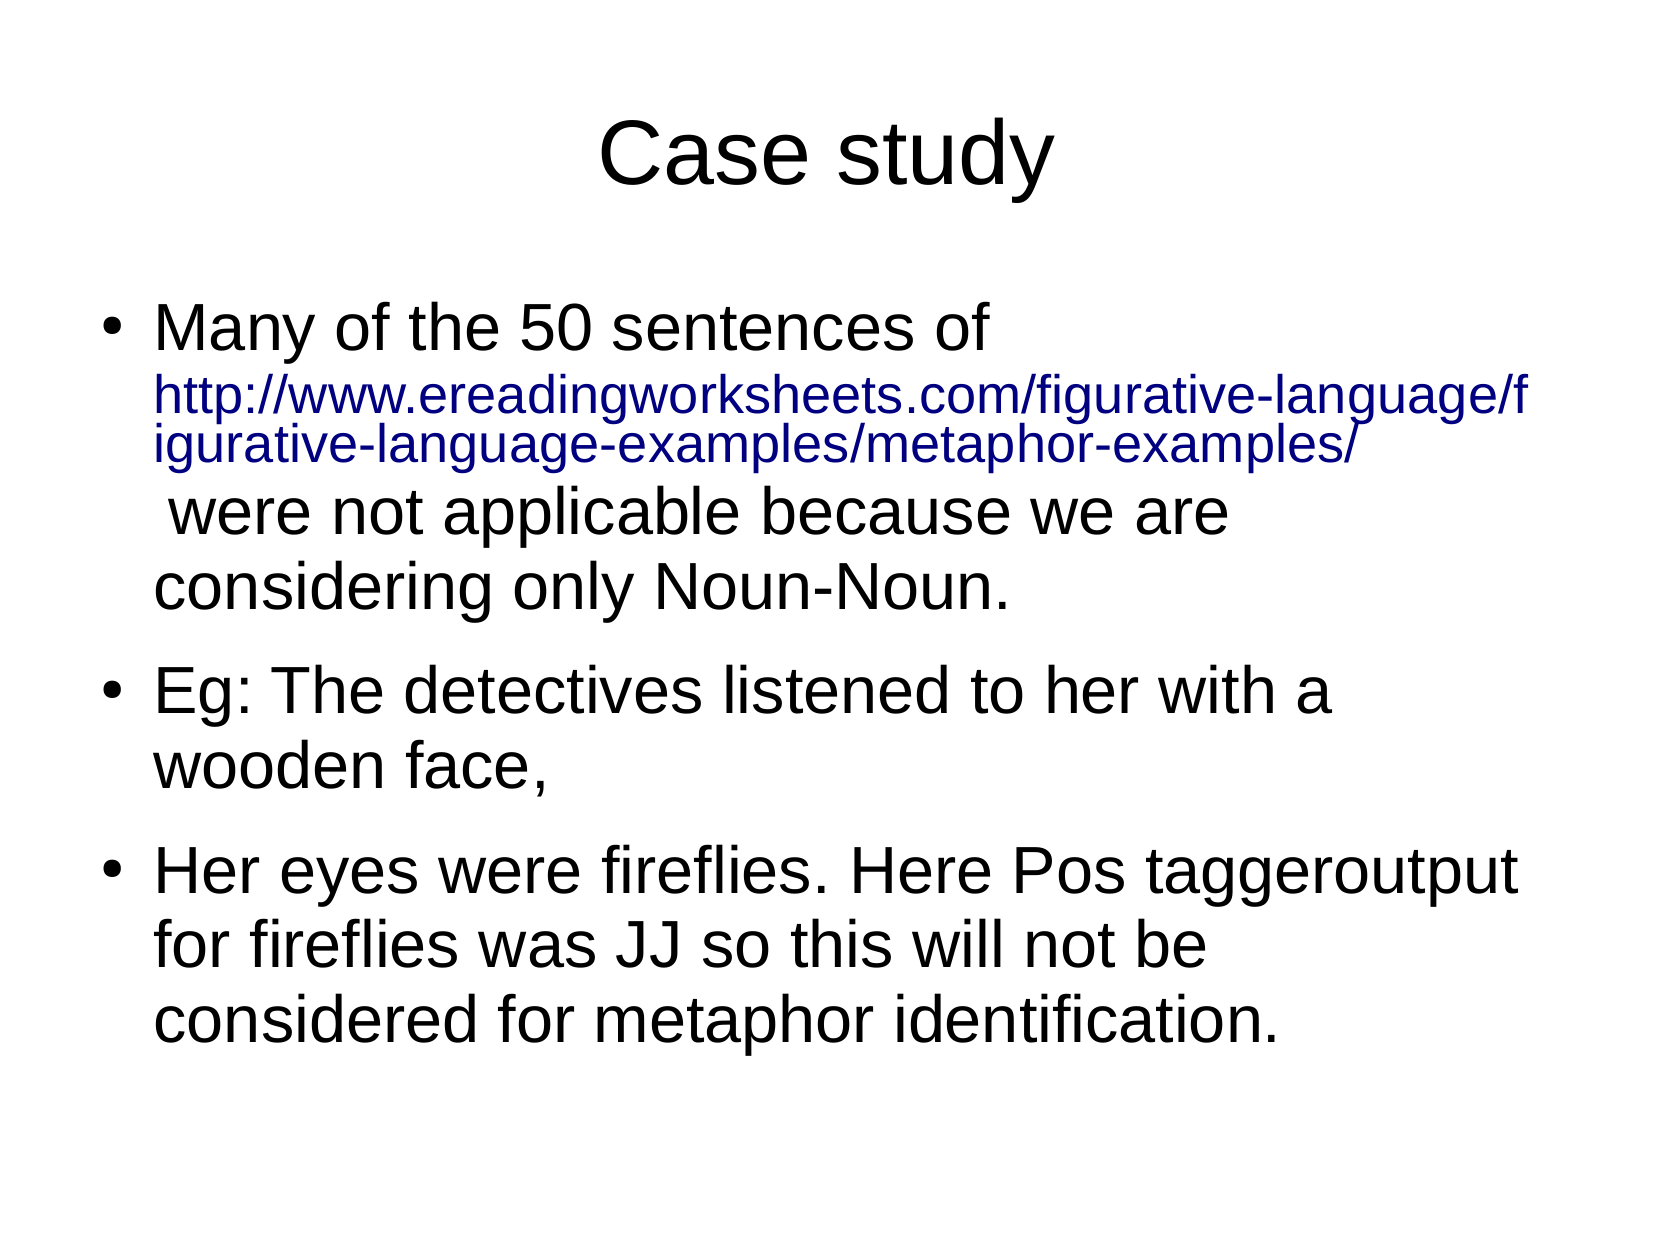

Case study
# Many of the 50 sentences of http://www.ereadingworksheets.com/figurative-language/figurative-language-examples/metaphor-examples/ were not applicable because we are considering only Noun-Noun.
Eg: The detectives listened to her with a wooden face,
Her eyes were fireflies. Here Pos taggeroutput for fireflies was JJ so this will not be considered for metaphor identification.